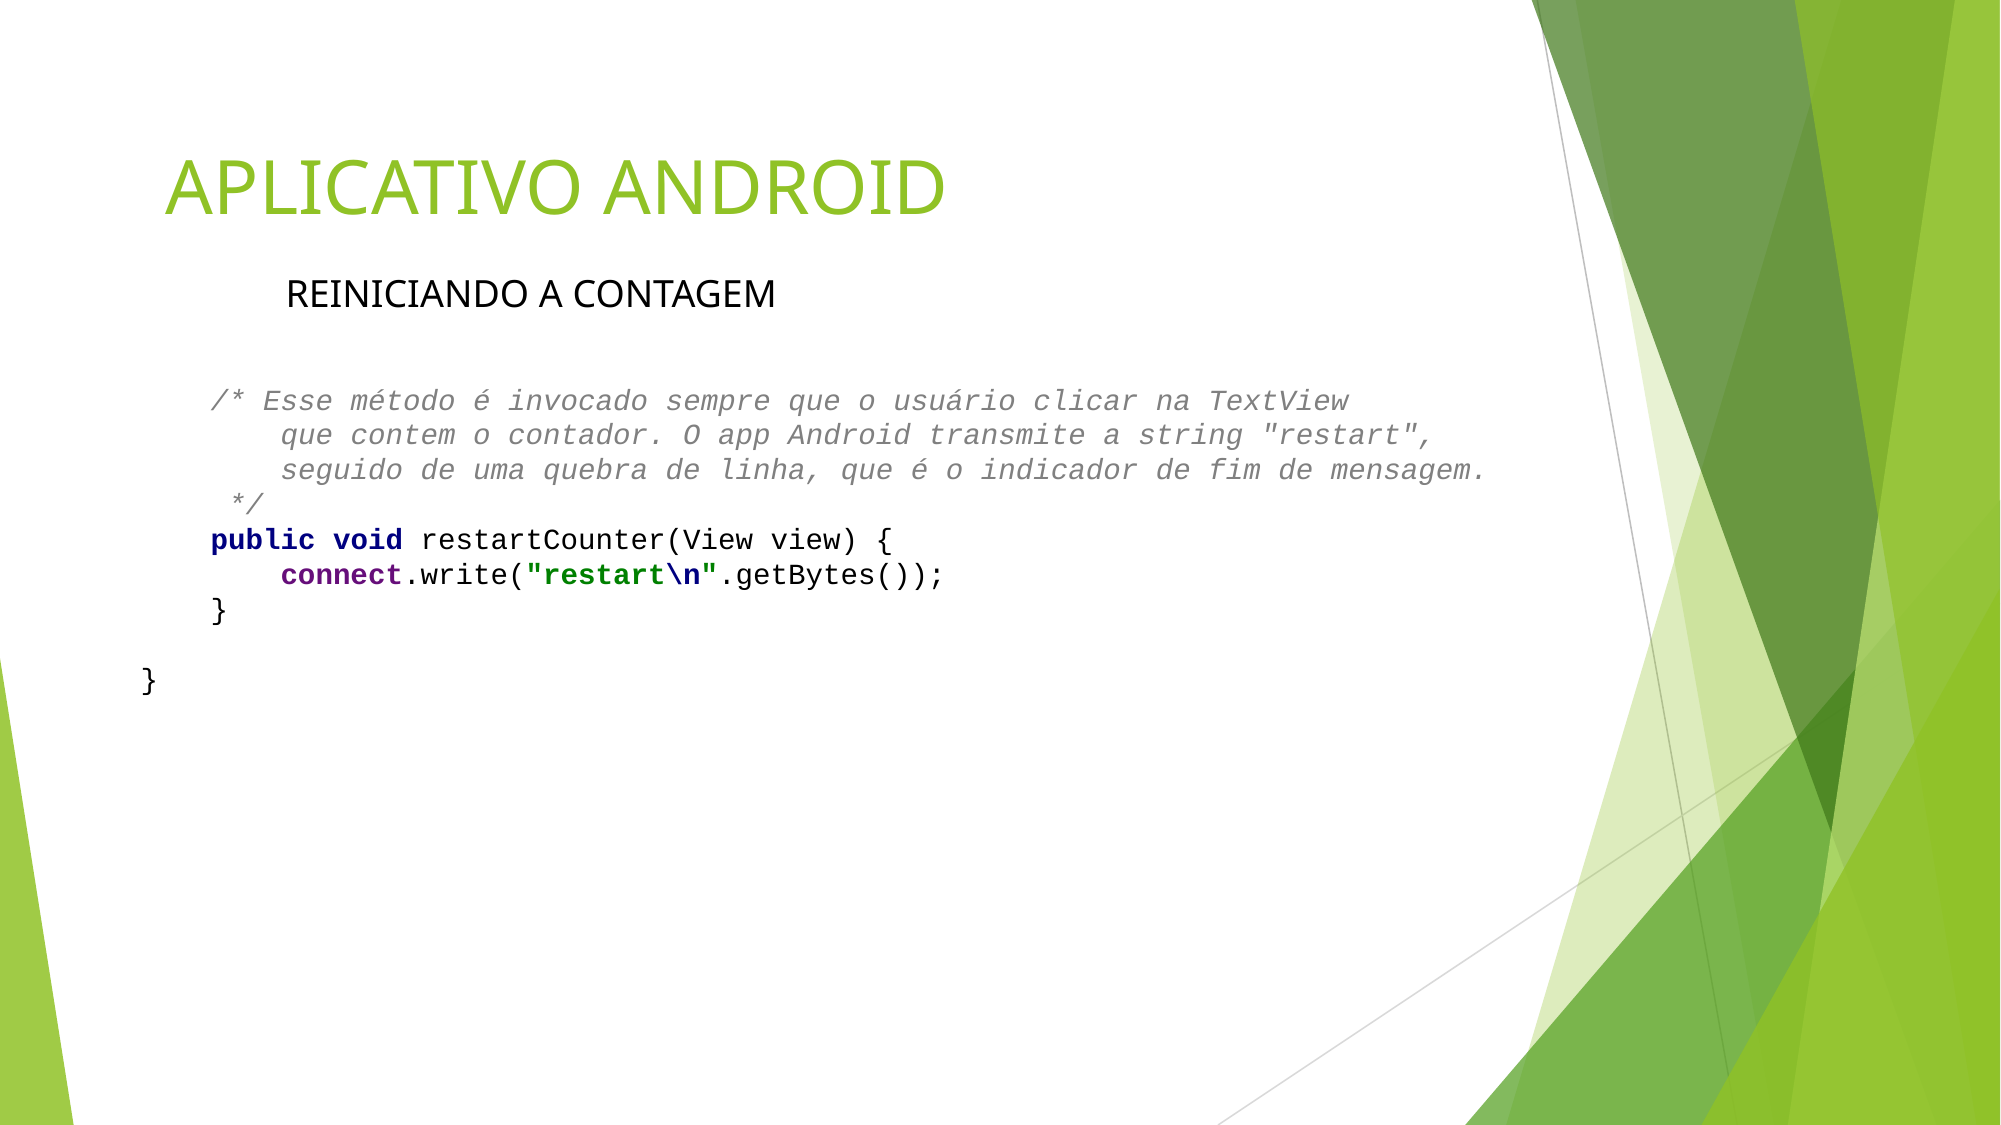

# APLICATIVO ANDROID
REINICIANDO A CONTAGEM
 /* Esse método é invocado sempre que o usuário clicar na TextView
 que contem o contador. O app Android transmite a string "restart",
 seguido de uma quebra de linha, que é o indicador de fim de mensagem.
 */
 public void restartCounter(View view) {
 connect.write("restart\n".getBytes());
 }
}